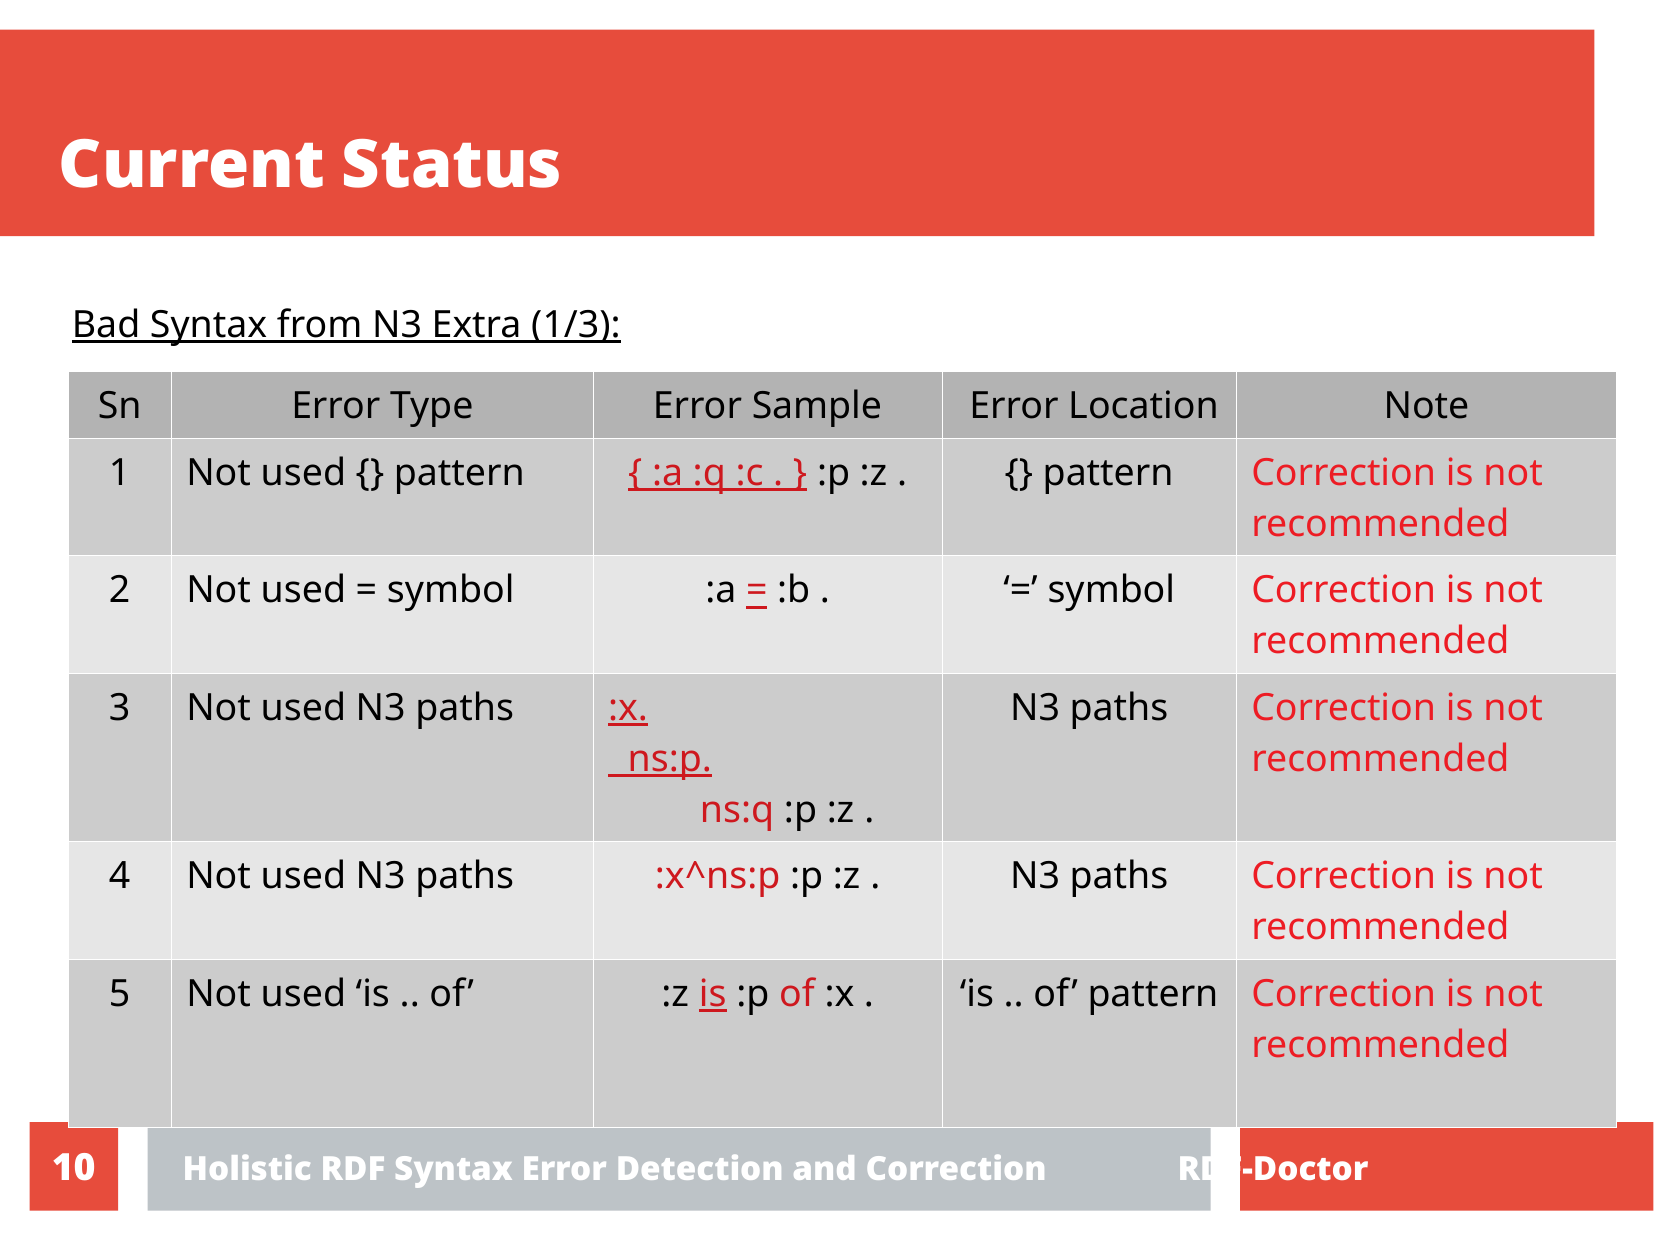

# Current Status
Bad Syntax from N3 Extra (1/3):
| Sn | Error Type | Error Sample | Error Location | Note |
| --- | --- | --- | --- | --- |
| 1 | Not used {} pattern | { :a :q :c . } :p :z . | {} pattern | Correction is not recommended |
| 2 | Not used = symbol | :a = :b . | ‘=’ symbol | Correction is not recommended |
| 3 | Not used N3 paths | :x. ns:p. ns:q :p :z . | N3 paths | Correction is not recommended |
| 4 | Not used N3 paths | :x^ns:p :p :z . | N3 paths | Correction is not recommended |
| 5 | Not used ‘is .. of’ | :z is :p of :x . | ‘is .. of’ pattern | Correction is not recommended |
10
Holistic RDF Syntax Error Detection and Correction RDF-Doctor